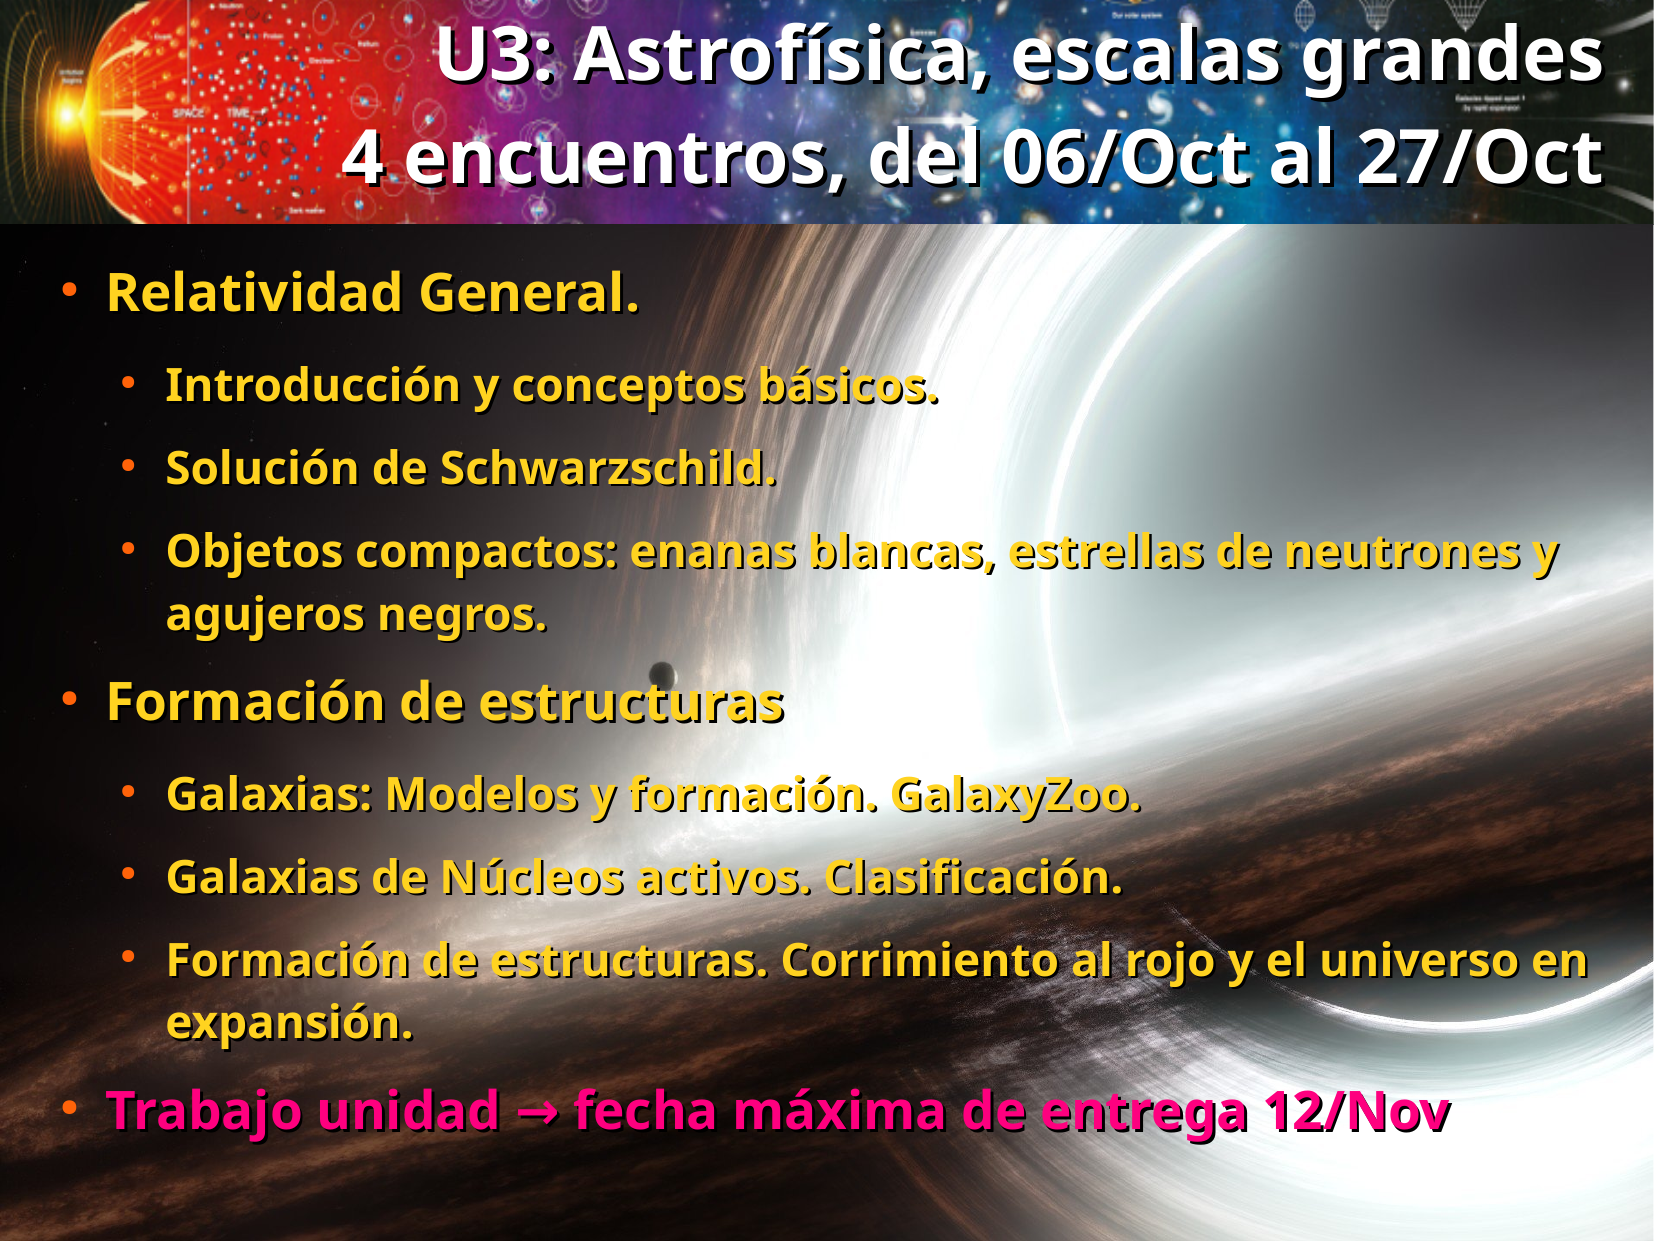

# U3: Astrofísica, escalas grandes 4 encuentros, del 06/Oct al 27/Oct
Relatividad General.
Introducción y conceptos básicos.
Solución de Schwarzschild.
Objetos compactos: enanas blancas, estrellas de neutrones y agujeros negros.
Formación de estructuras
Galaxias: Modelos y formación. GalaxyZoo.
Galaxias de Núcleos activos. Clasificación.
Formación de estructuras. Corrimiento al rojo y el universo en expansión.
Trabajo unidad → fecha máxima de entrega 12/Nov
H. Asorey - Física IV B
14